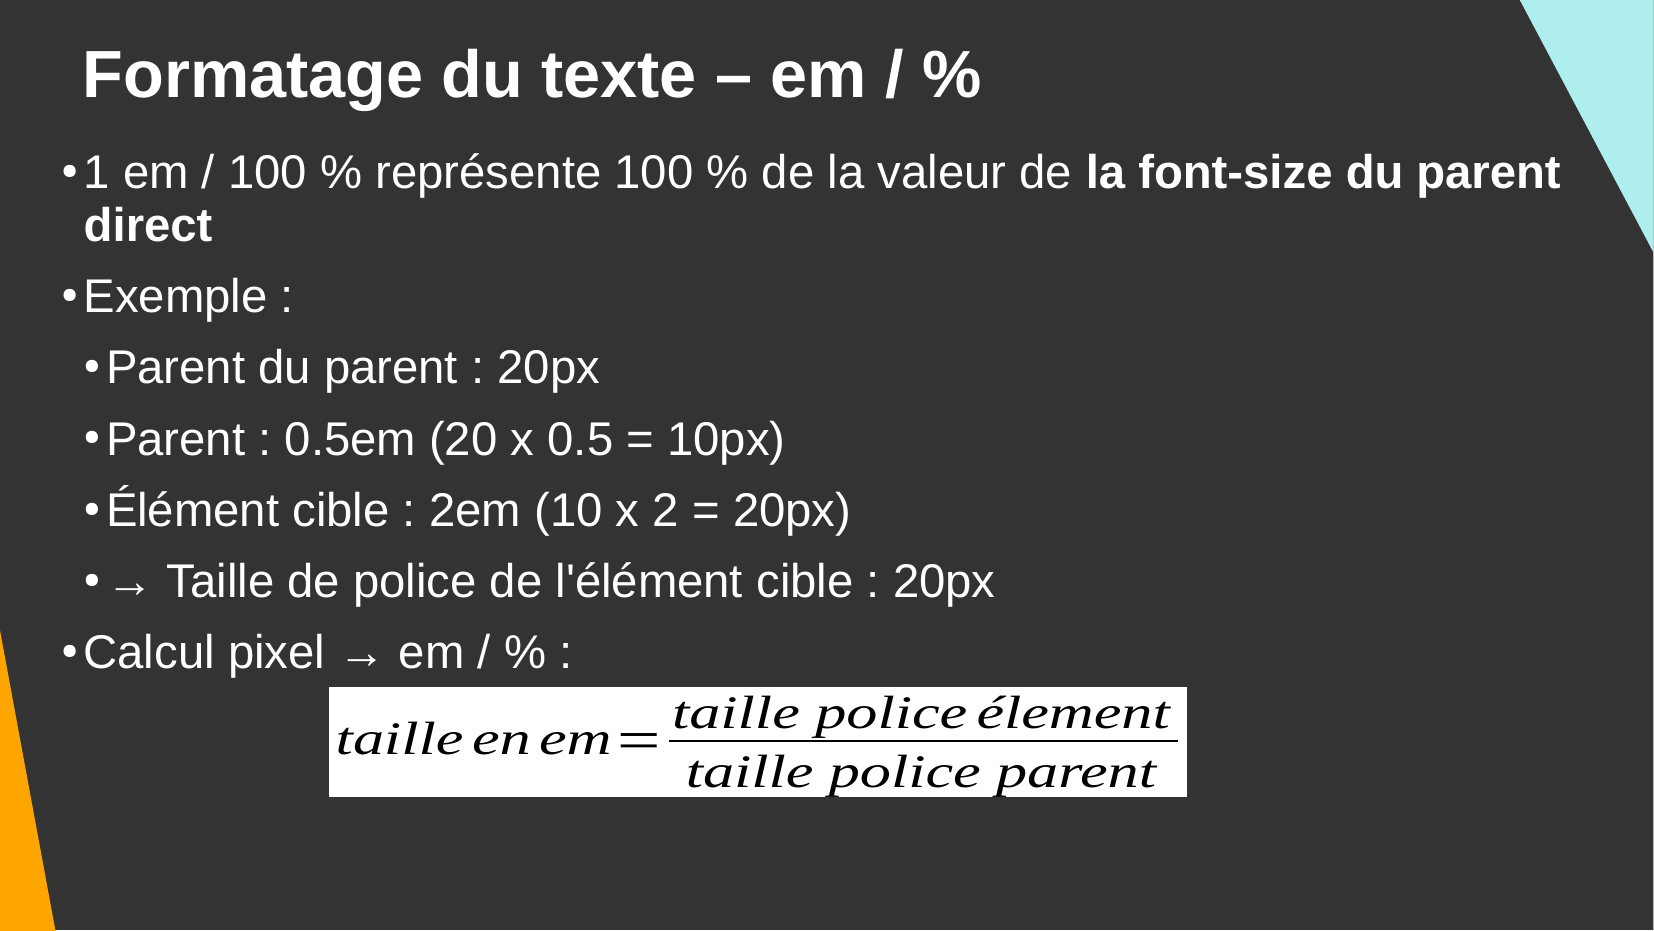

# Formatage du texte – em / %
1 em / 100 % représente 100 % de la valeur de la font-size du parent direct
Exemple :
Parent du parent : 20px
Parent : 0.5em (20 x 0.5 = 10px)
Élément cible : 2em (10 x 2 = 20px)
→ Taille de police de l'élément cible : 20px
Calcul pixel → em / % :